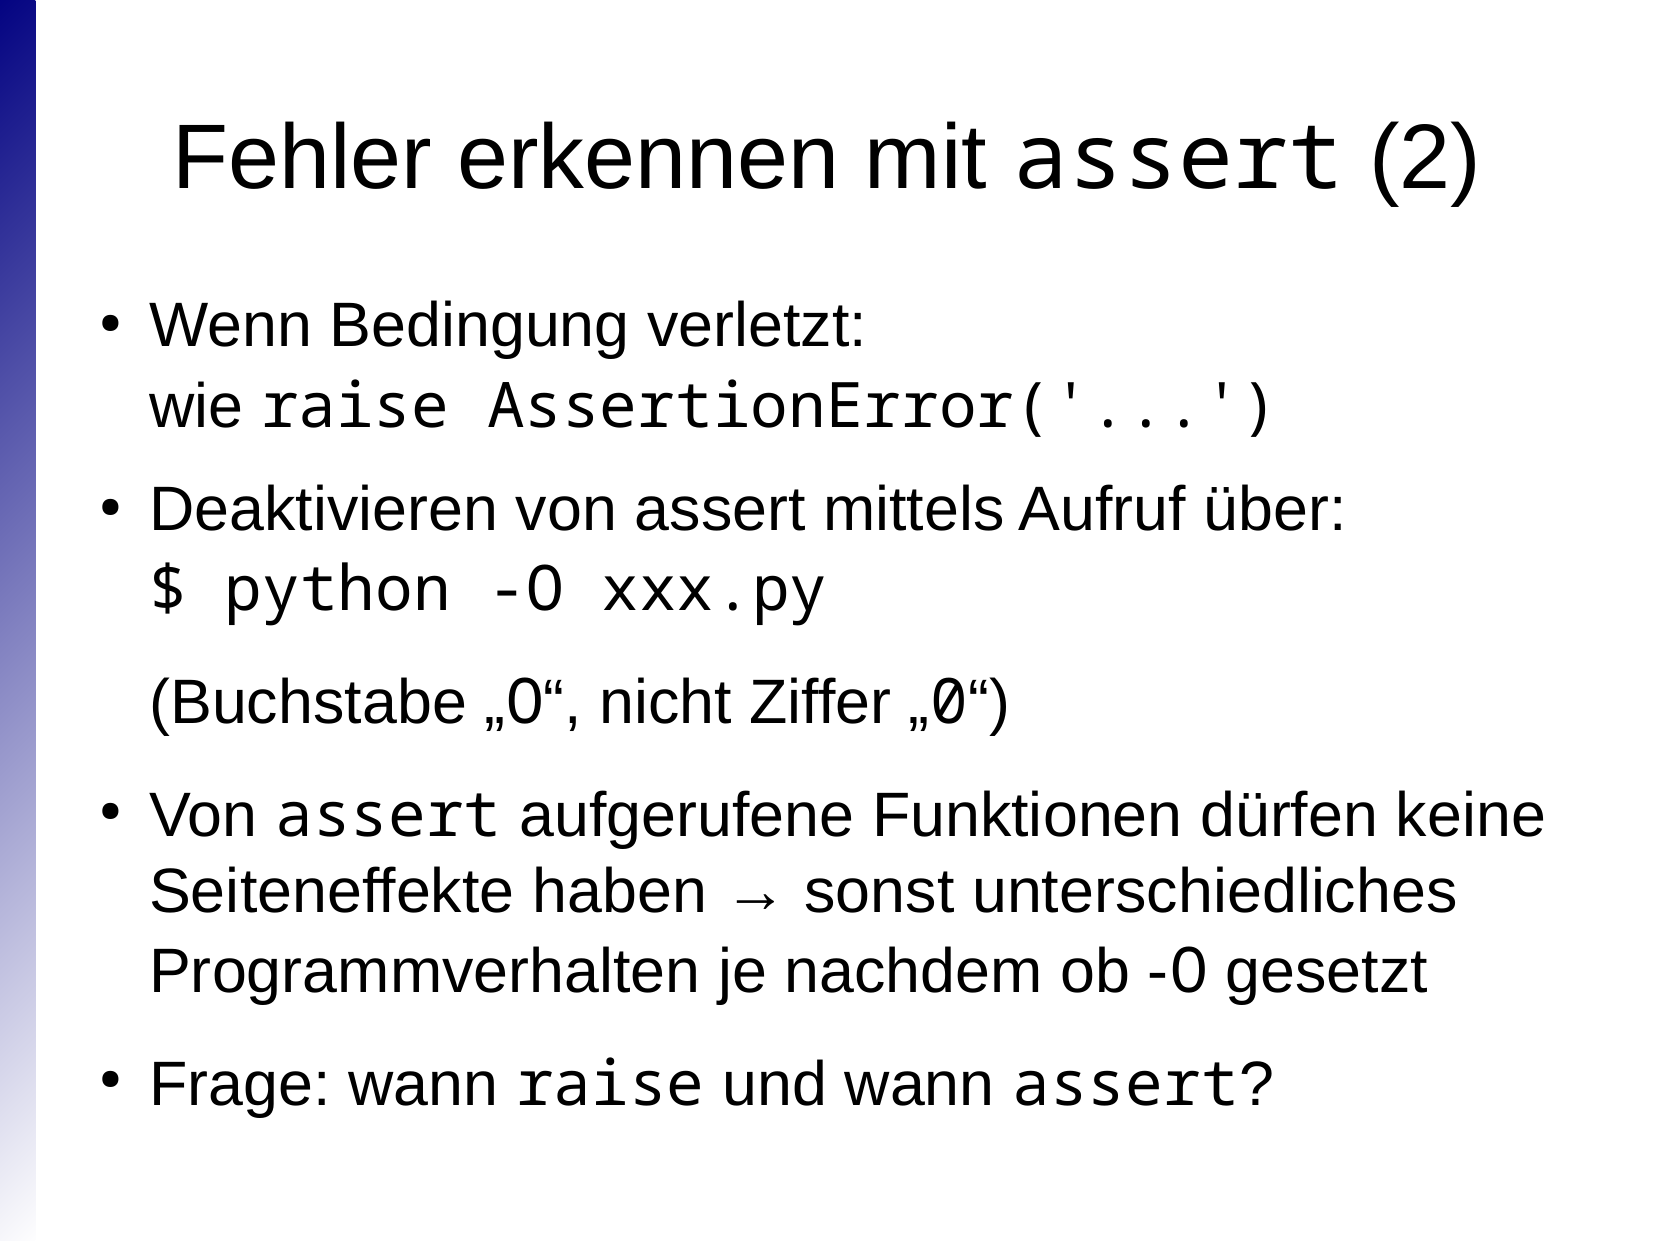

# Fehler erkennen mit assert (2)
Wenn Bedingung verletzt:
wie raise AssertionError('...')
Deaktivieren von assert mittels Aufruf über:
$ python -O xxx.py
(Buchstabe „O“, nicht Ziffer „0“)
Von assert aufgerufene Funktionen dürfen keine Seiteneffekte haben → sonst unterschiedliches Programmverhalten je nachdem ob -O gesetzt
Frage: wann raise und wann assert?